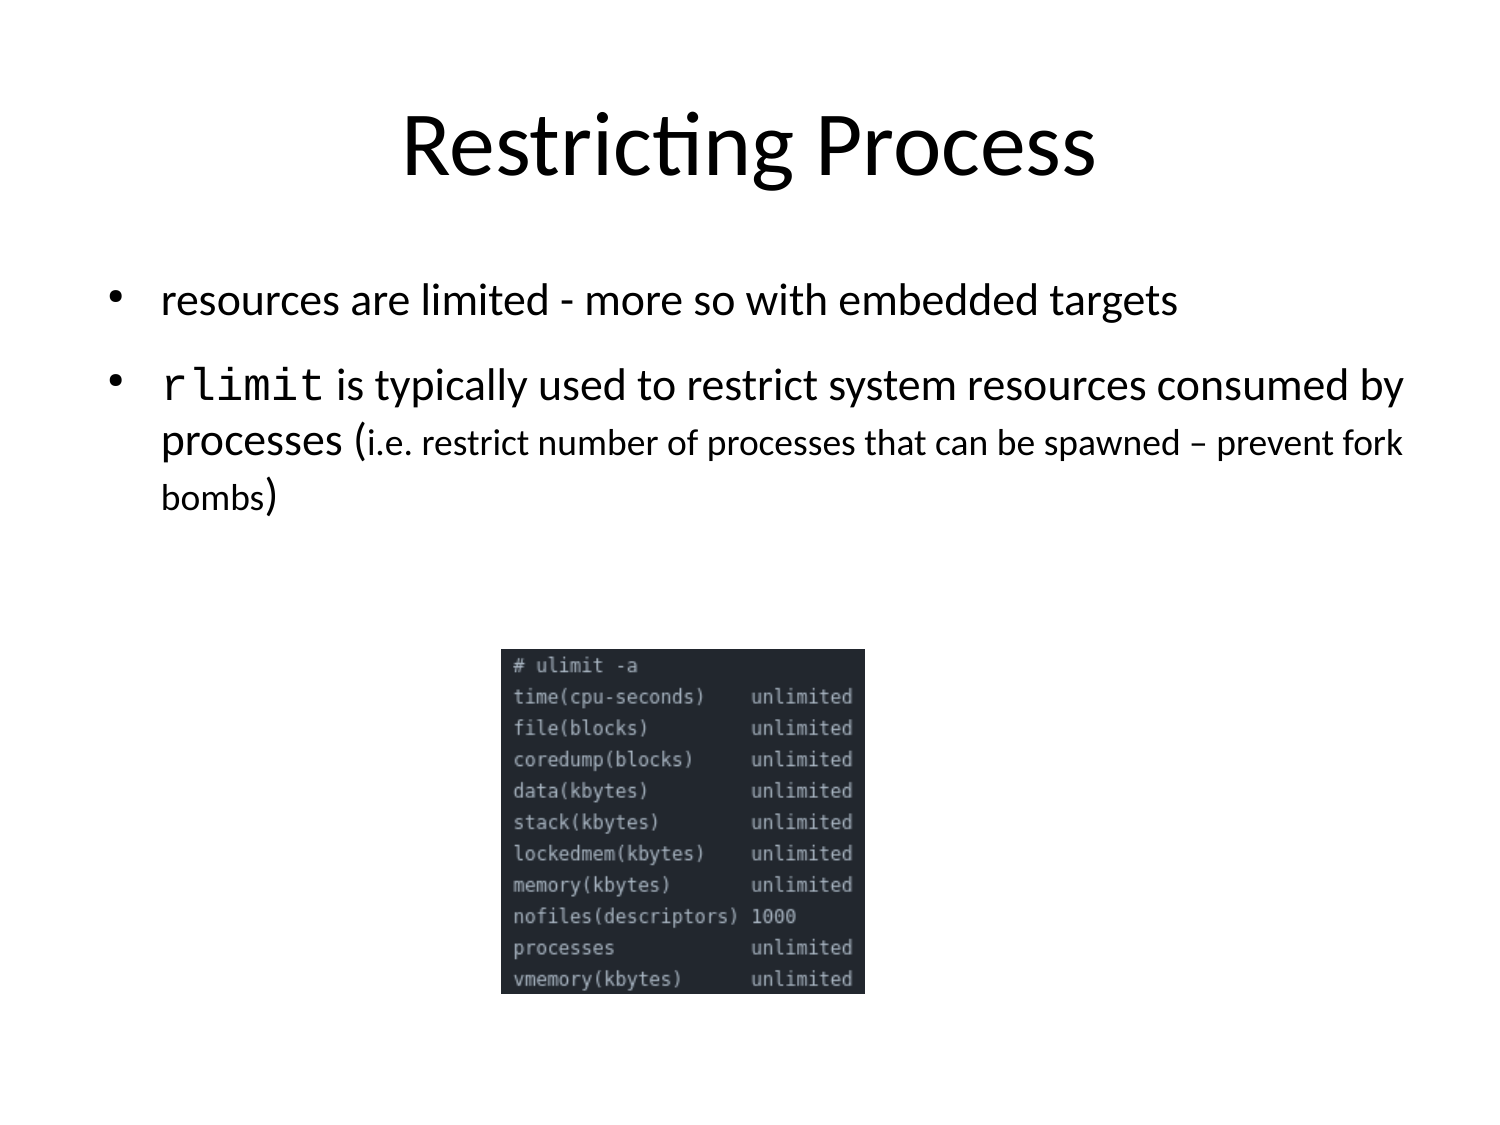

# Restricting Process
resources are limited - more so with embedded targets
rlimit is typically used to restrict system resources consumed by processes (i.e. restrict number of processes that can be spawned – prevent fork bombs)